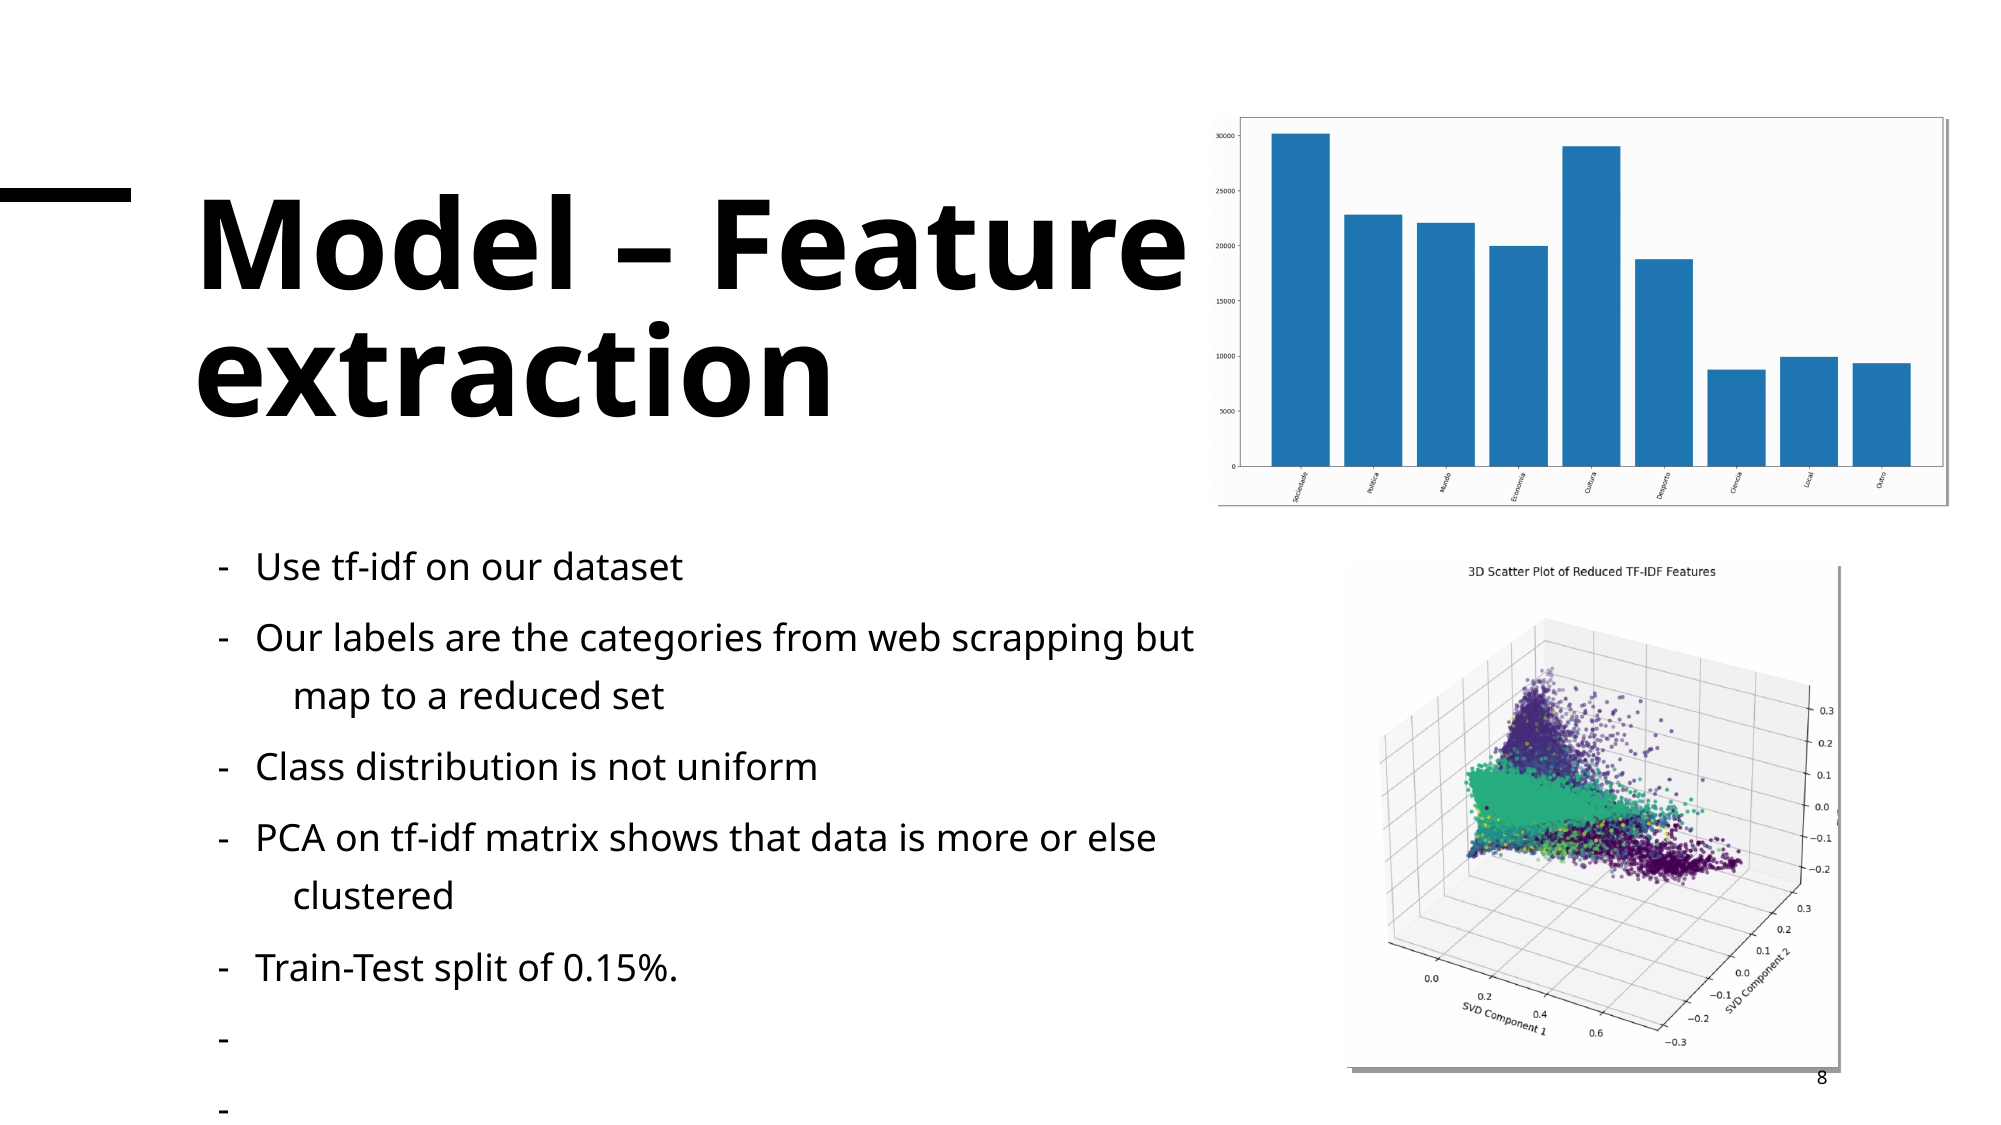

# Model – Feature extraction
Use tf-idf on our dataset
Our labels are the categories from web scrapping but map to a reduced set
Class distribution is not uniform
PCA on tf-idf matrix shows that data is more or else clustered
Train-Test split of 0.15%.